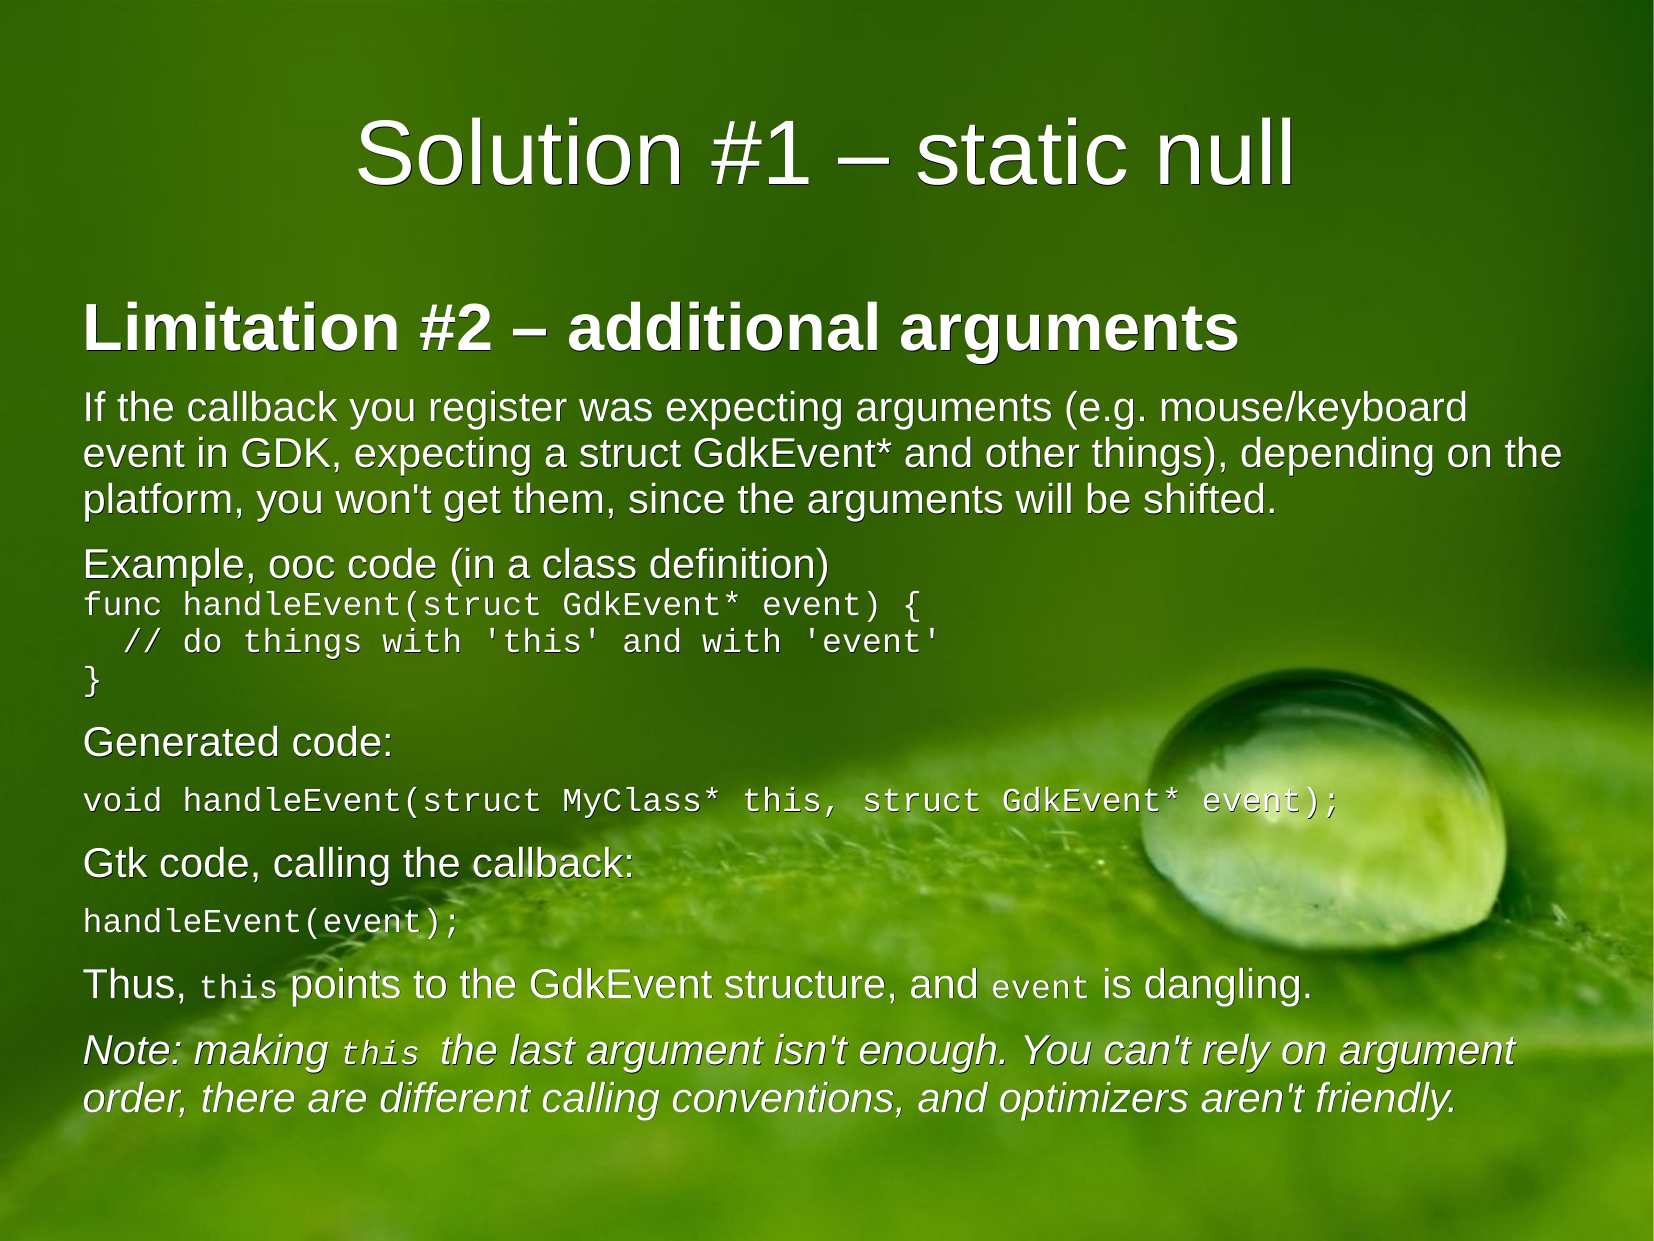

# Solution #1 – static null
Limitation #2 – additional arguments
If the callback you register was expecting arguments (e.g. mouse/keyboard event in GDK, expecting a struct GdkEvent* and other things), depending on the platform, you won't get them, since the arguments will be shifted.
Example, ooc code (in a class definition)
func handleEvent(struct GdkEvent* event) {
 // do things with 'this' and with 'event'
}
Generated code:
void handleEvent(struct MyClass* this, struct GdkEvent* event);
Gtk code, calling the callback:
handleEvent(event);
Thus, this points to the GdkEvent structure, and event is dangling.
Note: making this the last argument isn't enough. You can't rely on argument order, there are different calling conventions, and optimizers aren't friendly.